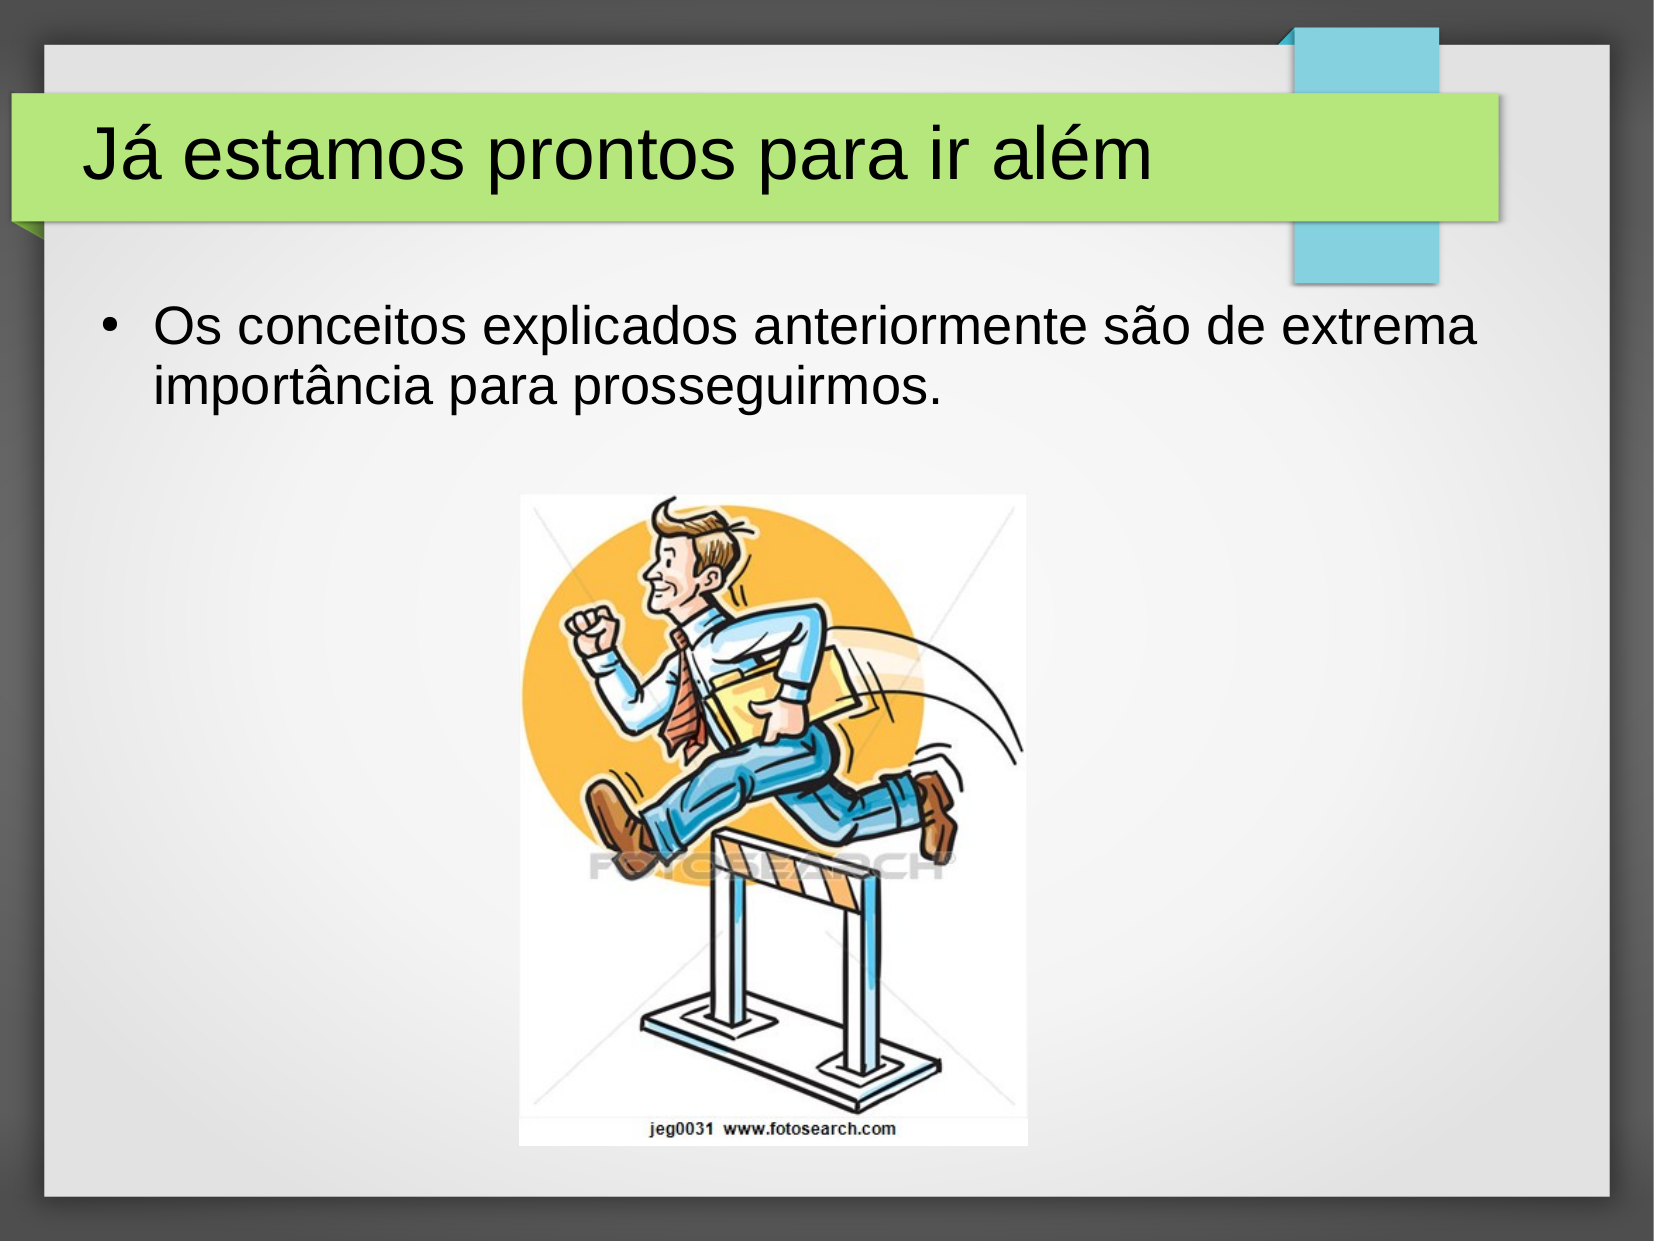

# Já estamos prontos para ir além
Os conceitos explicados anteriormente são de extrema importância para prosseguirmos.